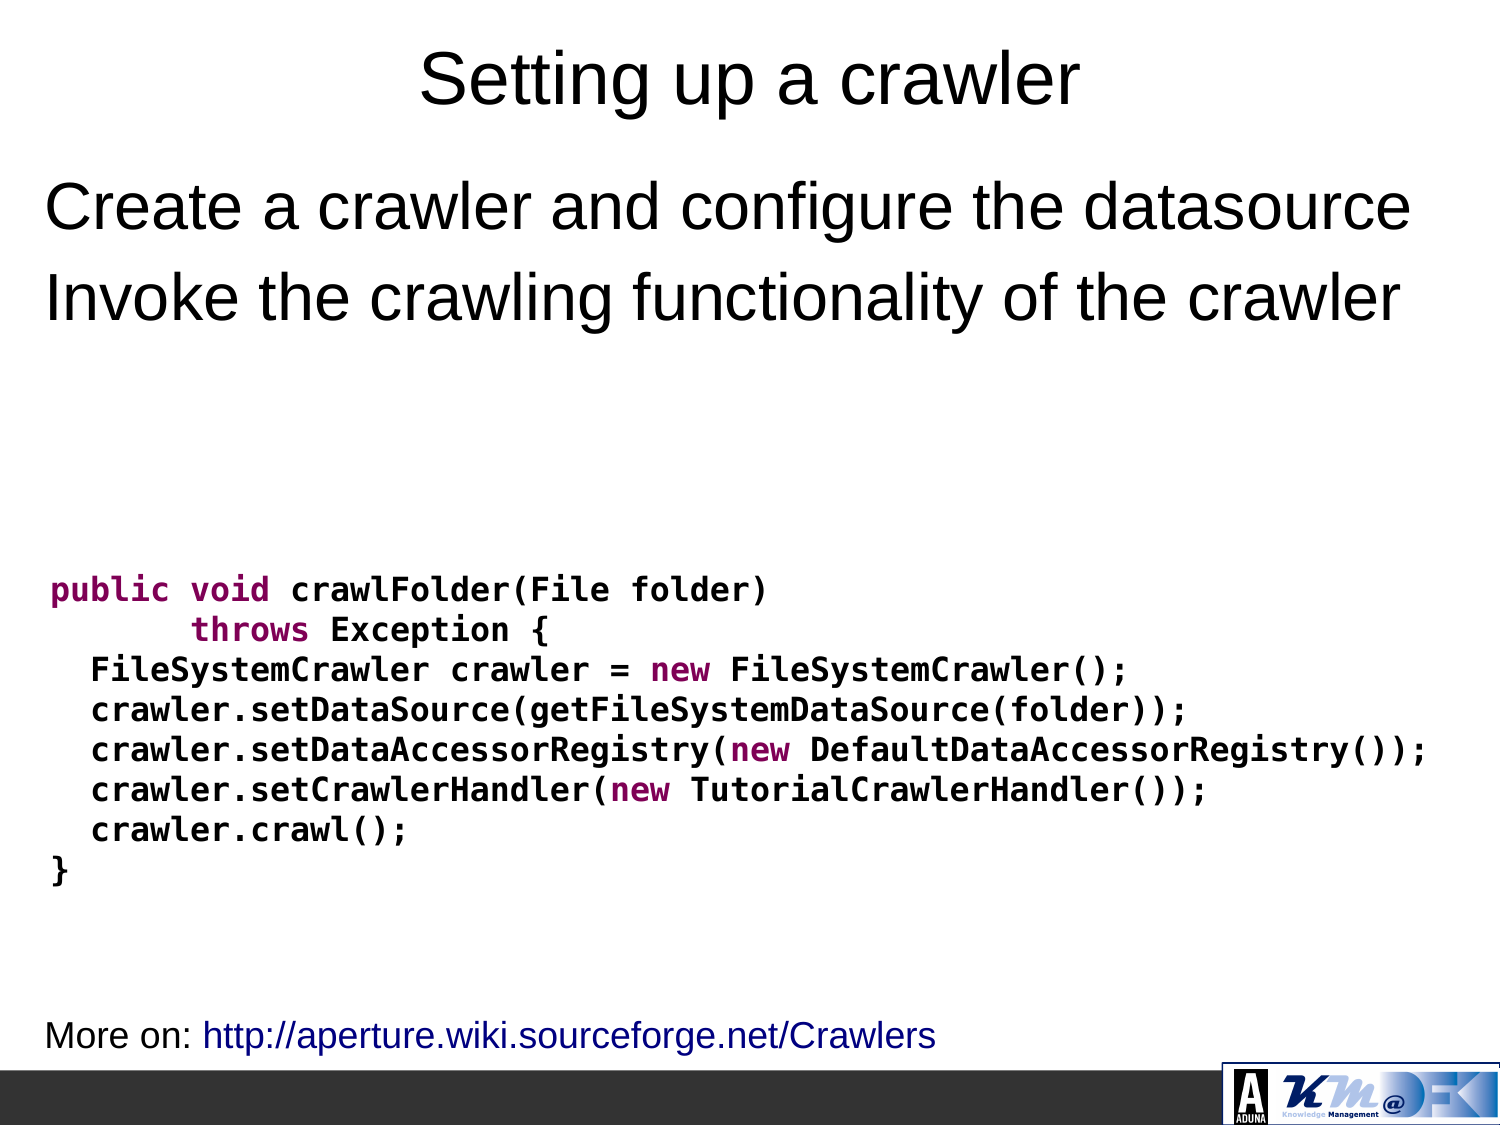

# Setting up a crawler
Create a crawler and configure the datasource
Invoke the crawling functionality of the crawler
public void crawlFolder(File folder)
 throws Exception {
 FileSystemCrawler crawler = new FileSystemCrawler();
 crawler.setDataSource(getFileSystemDataSource(folder));
 crawler.setDataAccessorRegistry(new DefaultDataAccessorRegistry());
 crawler.setCrawlerHandler(new TutorialCrawlerHandler());
 crawler.crawl();
}
More on: http://aperture.wiki.sourceforge.net/Crawlers